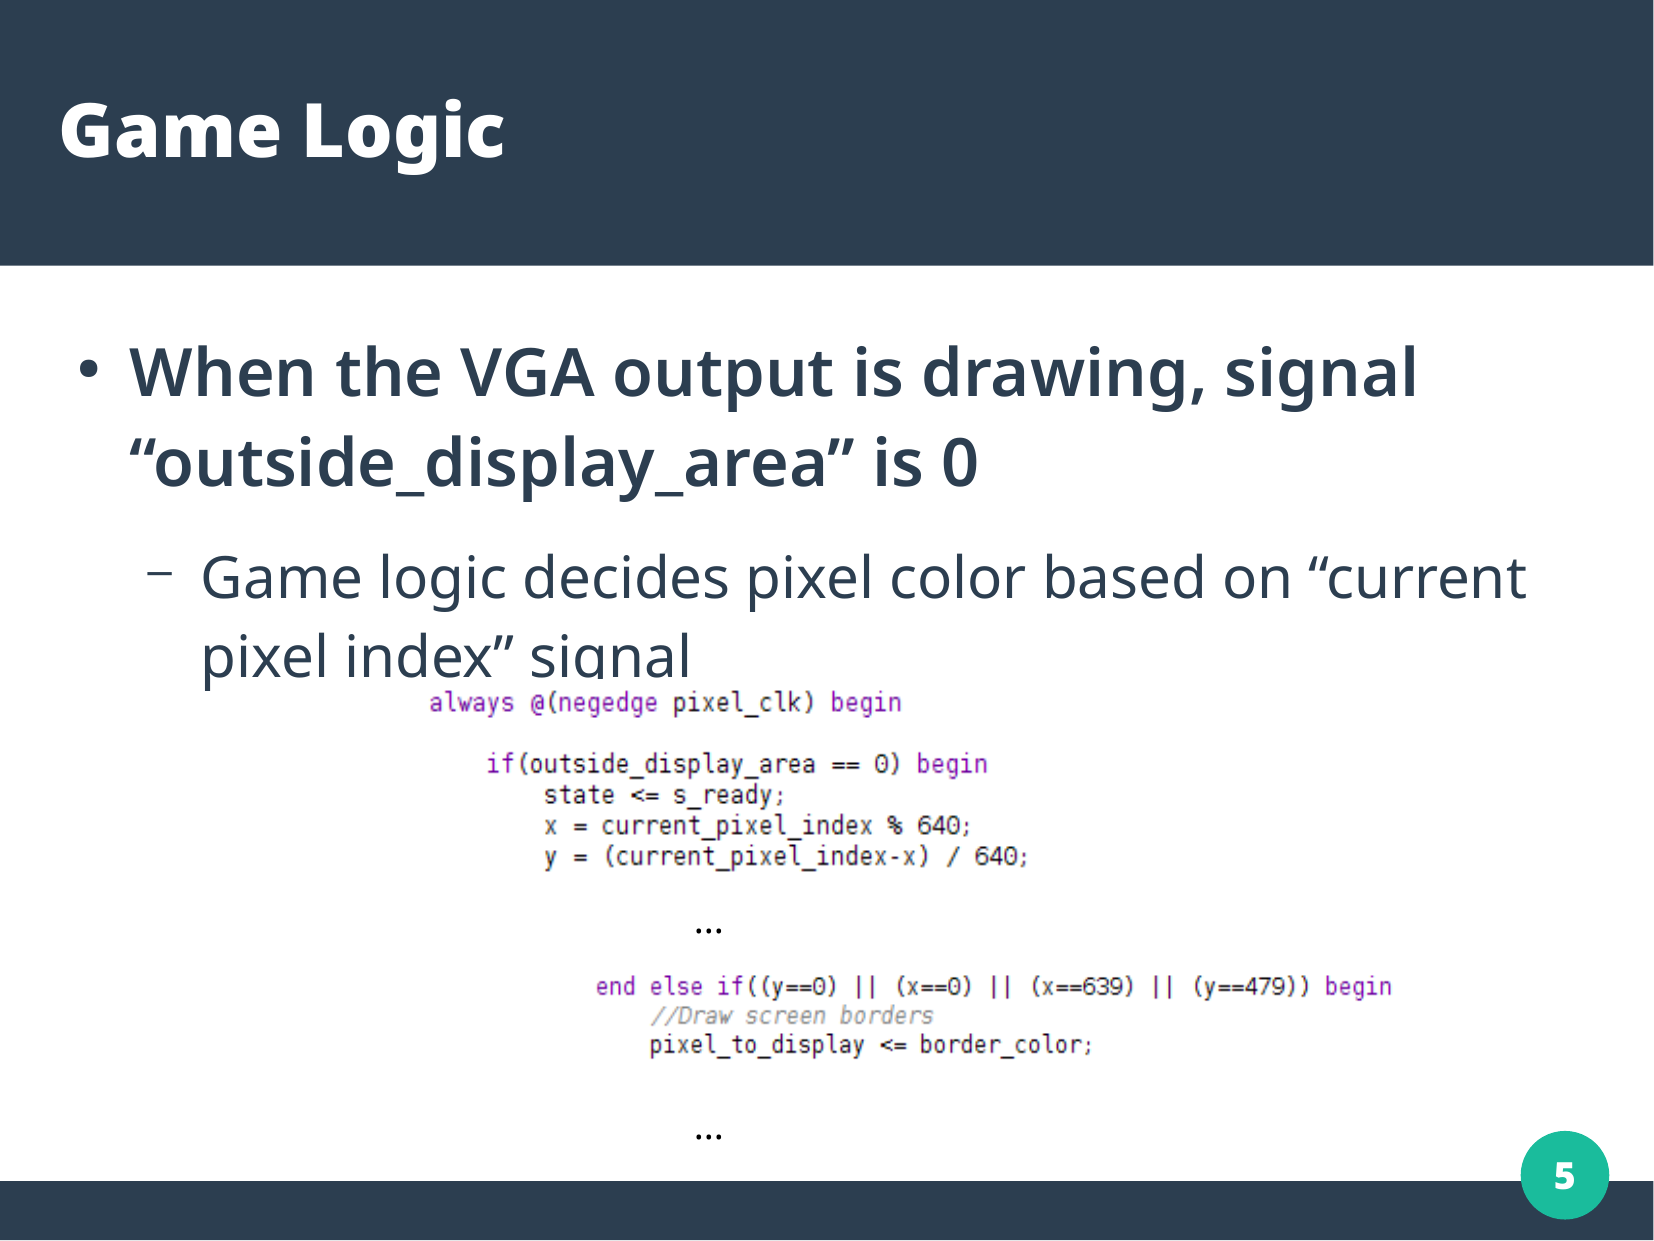

# Game Logic
When the VGA output is drawing, signal “outside_display_area” is 0
Game logic decides pixel color based on “current pixel index” signal
...
...
5